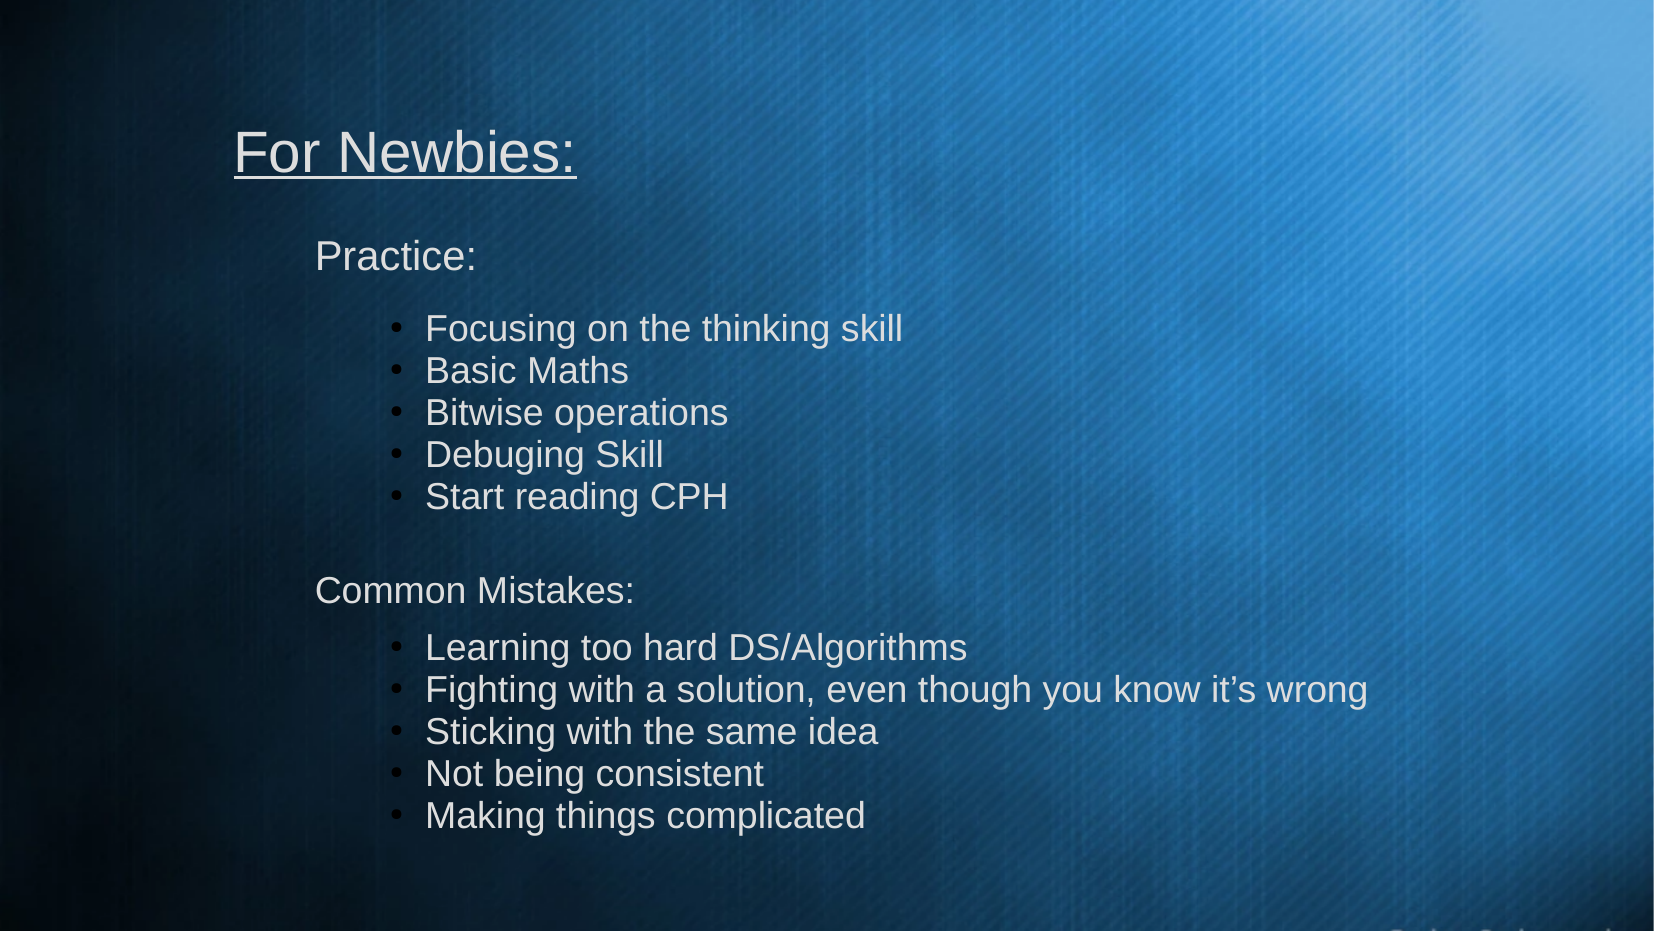

For Newbies:
Practice:
Focusing on the thinking skill
Basic Maths
Bitwise operations
Debuging Skill
Start reading CPH
Common Mistakes:
Learning too hard DS/Algorithms
Fighting with a solution, even though you know it’s wrong
Sticking with the same idea
Not being consistent
Making things complicated